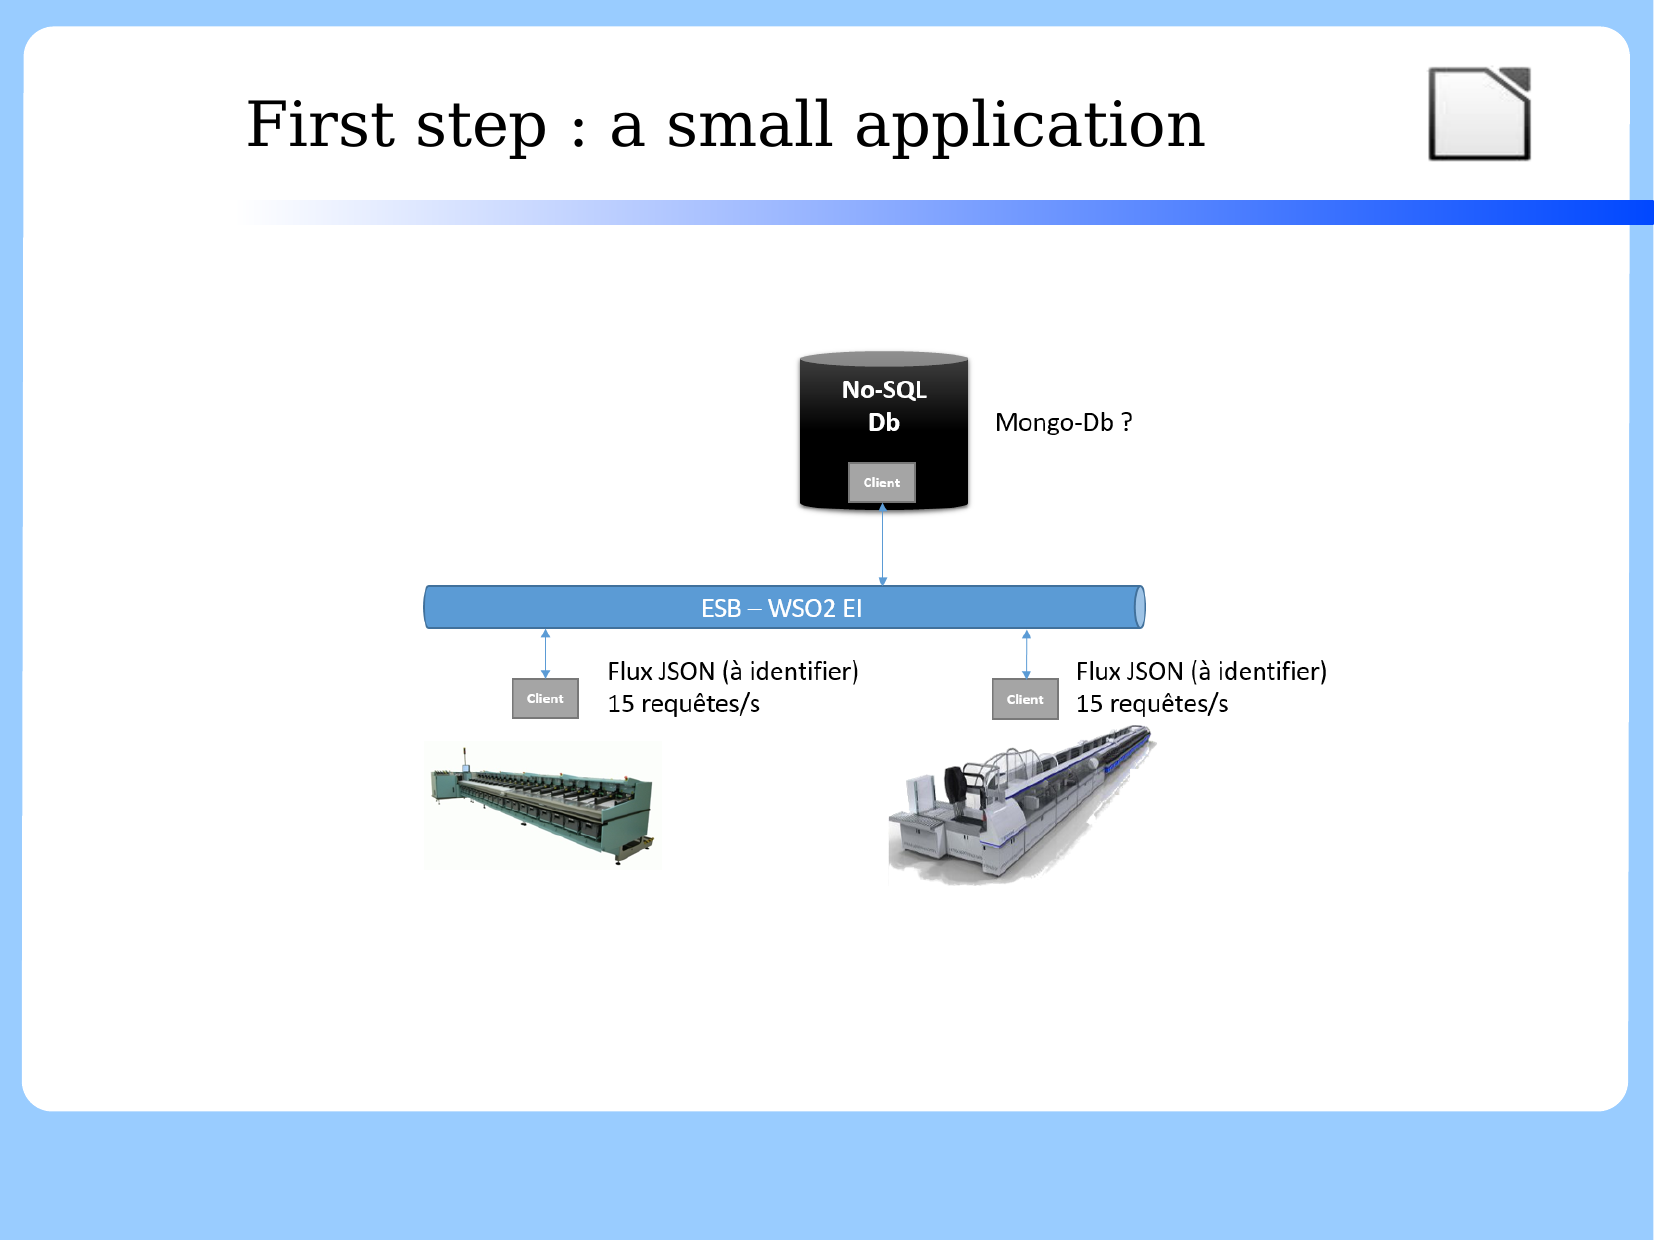

# First step : a small application